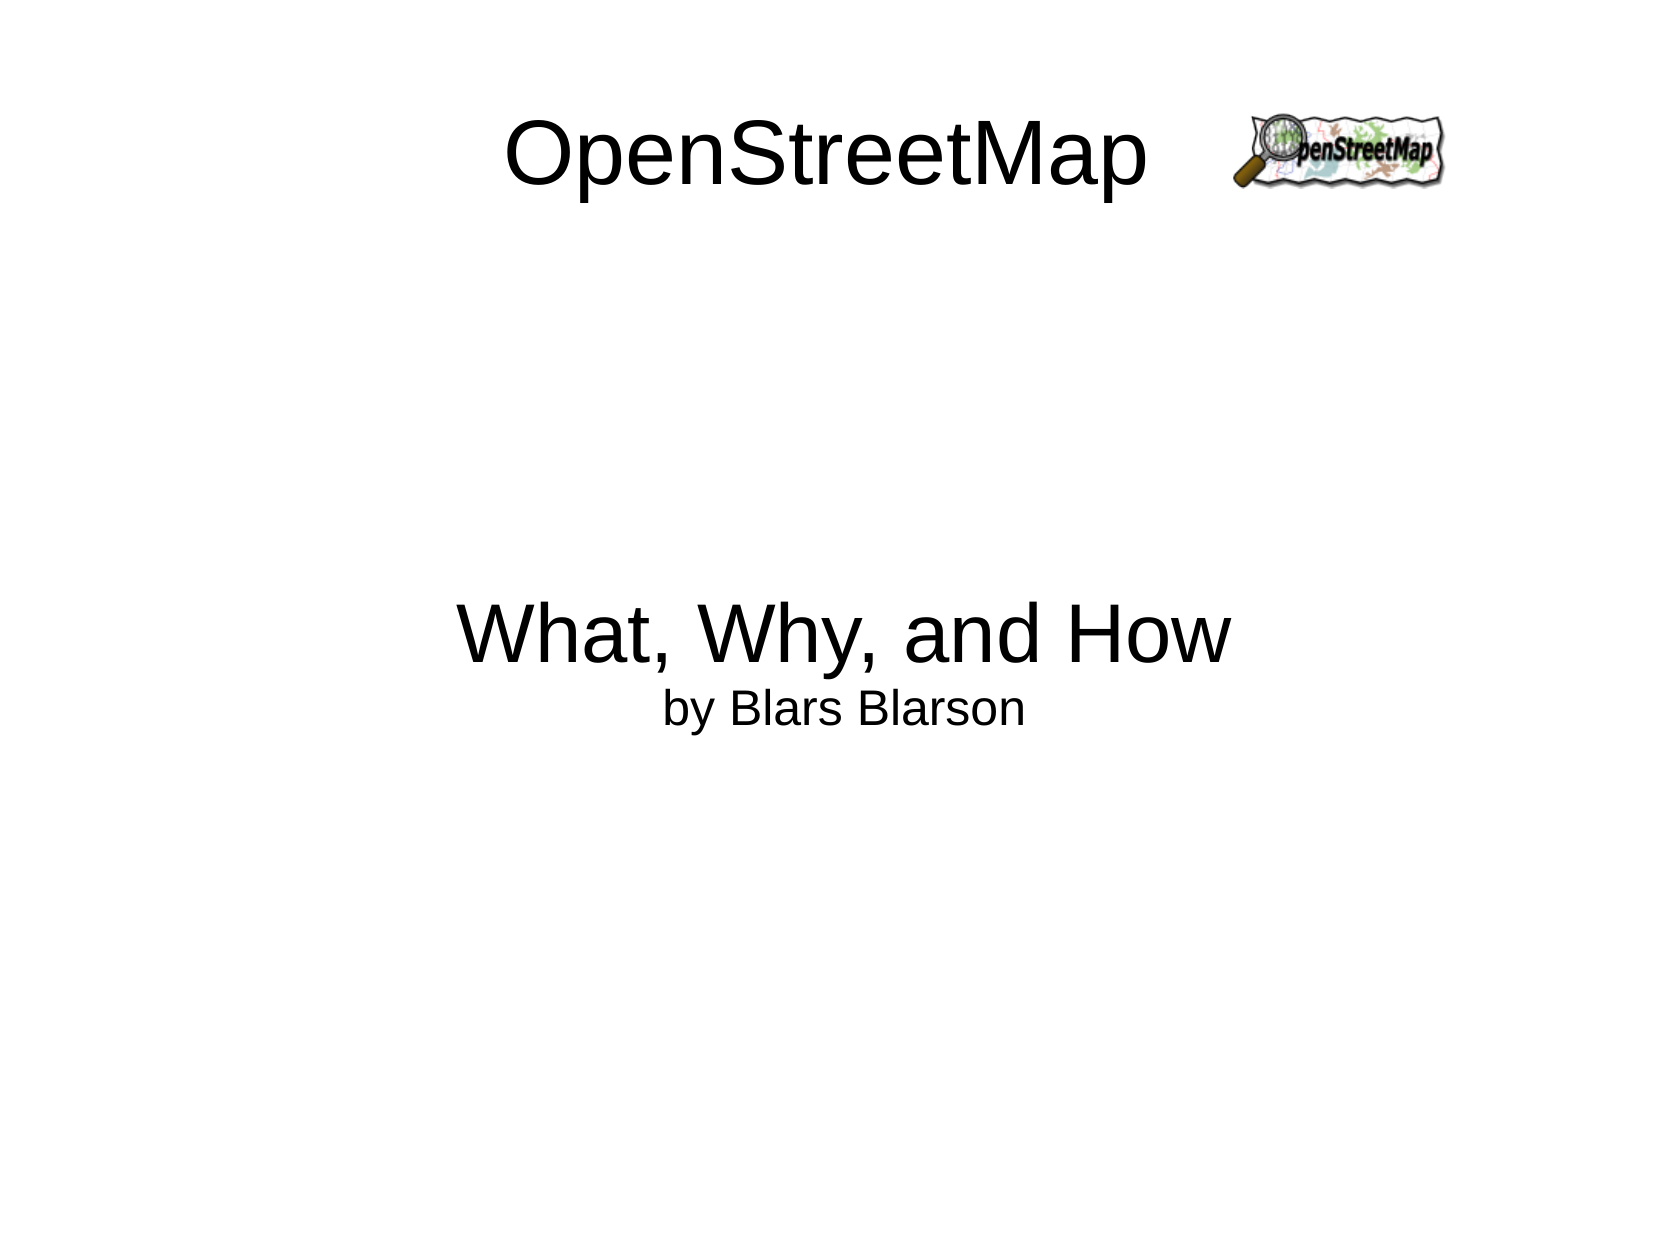

# OpenStreetMap
What, Why, and How
by Blars Blarson